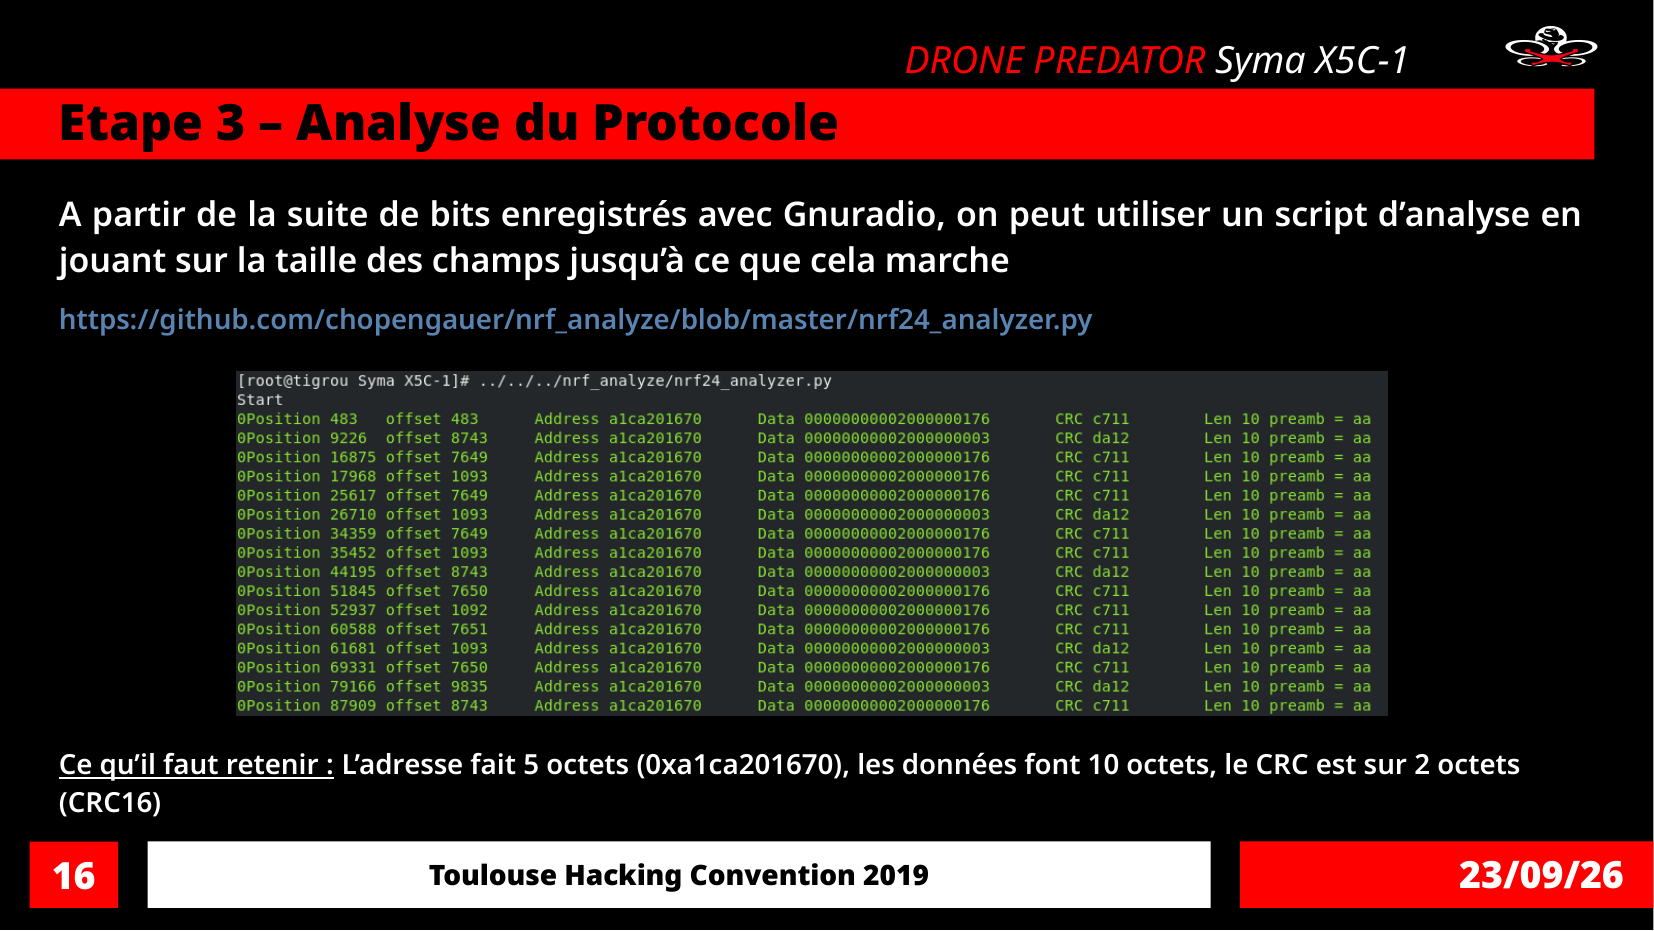

# Etape 3 – Analyse du Protocole
A partir de la suite de bits enregistrés avec Gnuradio, on peut utiliser un script d’analyse en jouant sur la taille des champs jusqu’à ce que cela marche
https://github.com/chopengauer/nrf_analyze/blob/master/nrf24_analyzer.py
Ce qu’il faut retenir : L’adresse fait 5 octets (0xa1ca201670), les données font 10 octets, le CRC est sur 2 octets (CRC16)
16